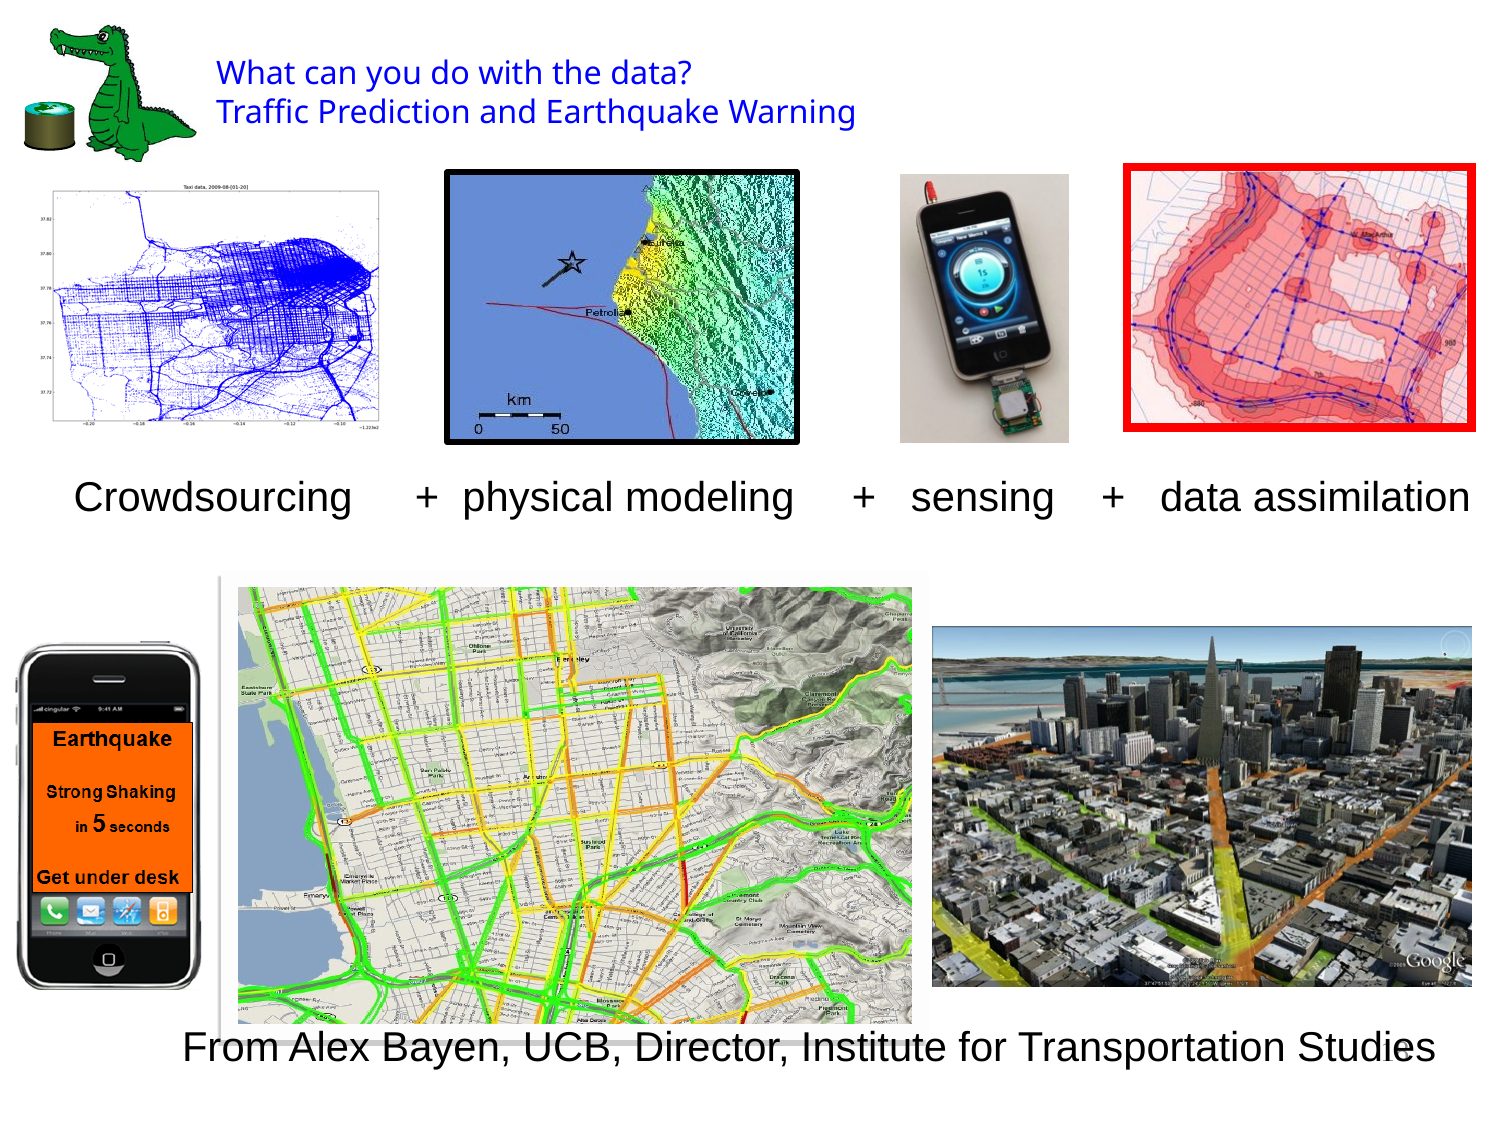

# What can you do with the data? Traffic Prediction and Earthquake Warning
Crowdsourcing	 + physical modeling + sensing + data assimilation
to produce:
From Alex Bayen, UCB, Director, Institute for Transportation Studies